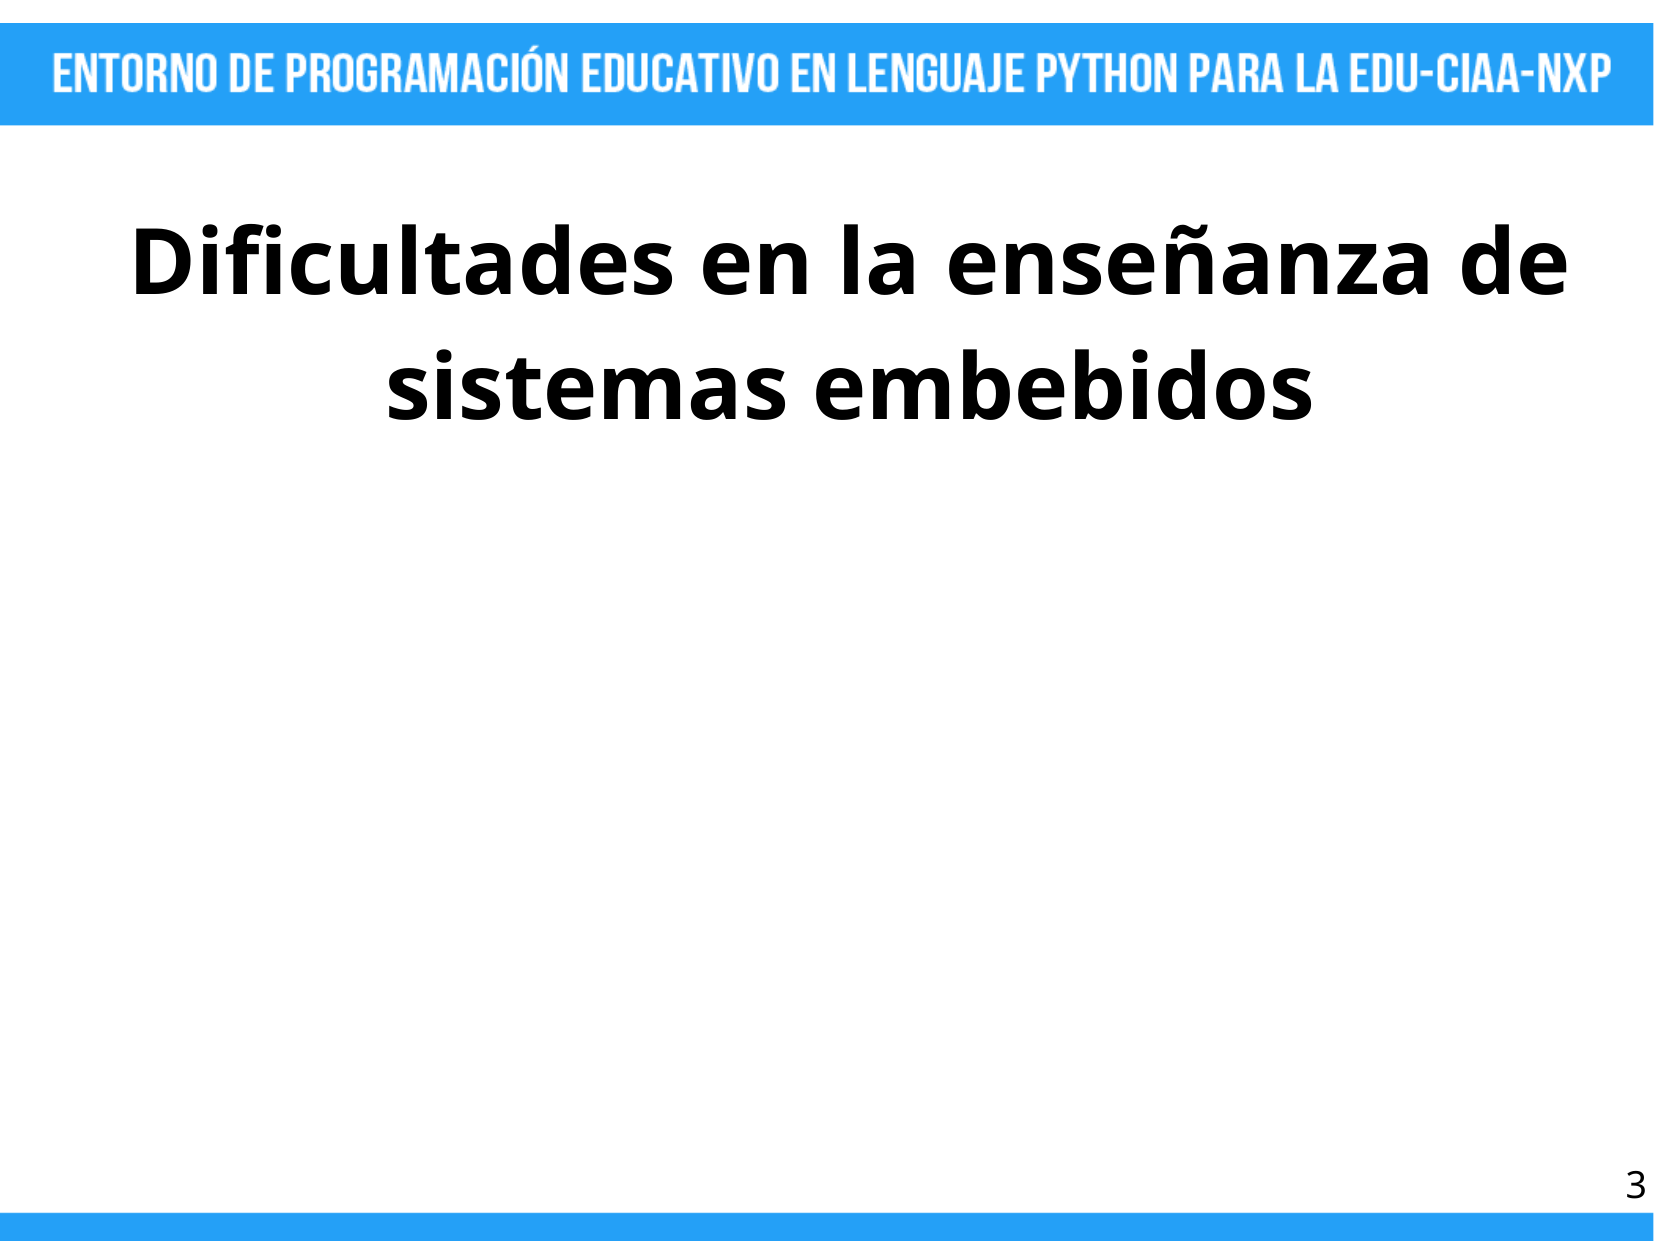

# Dificultades en la enseñanza de sistemas embebidos
3